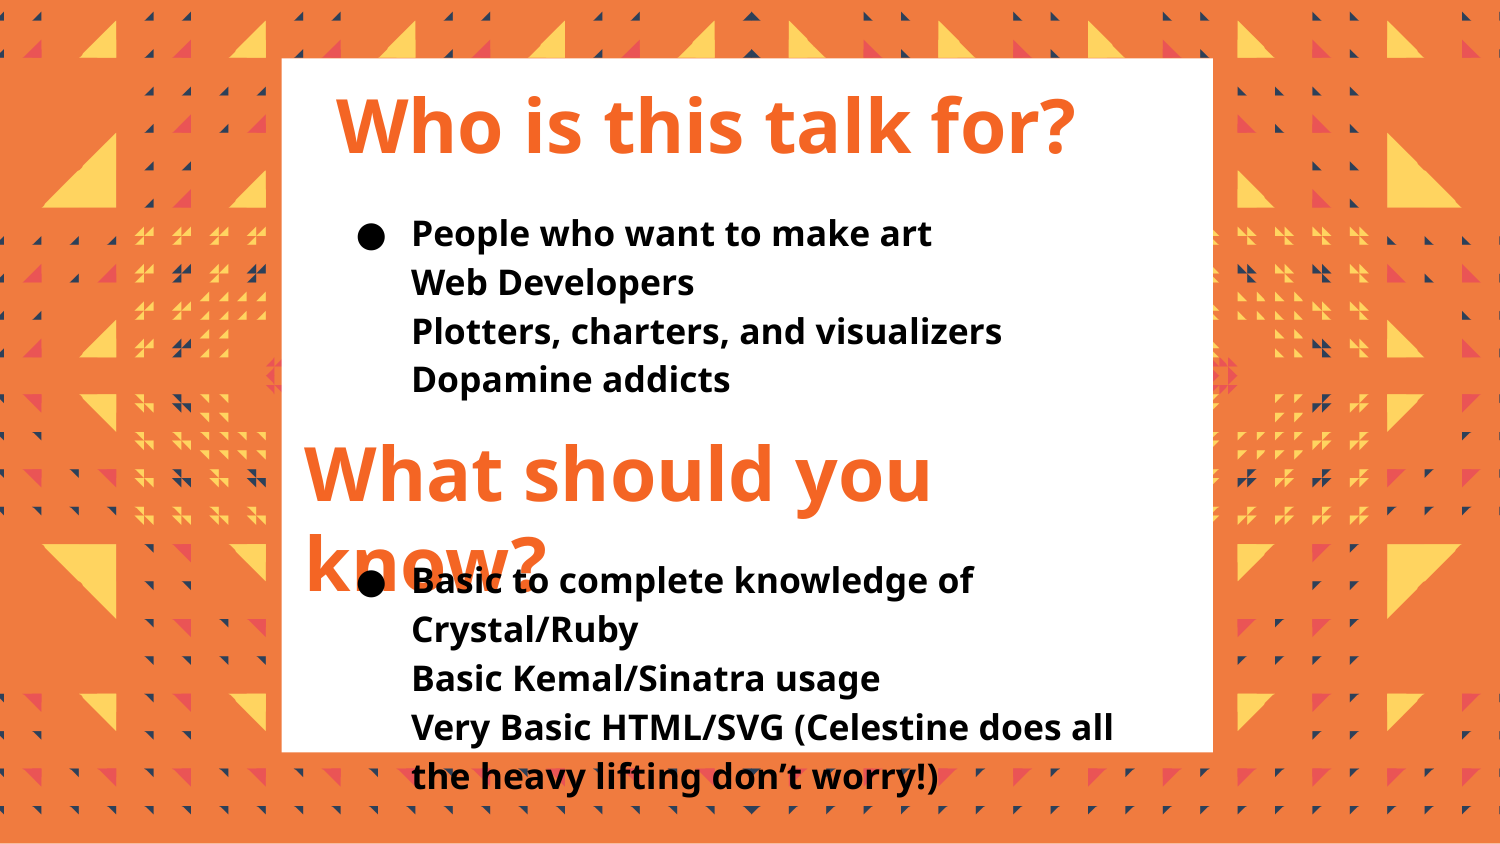

# Who is this talk for?
People who want to make art
Web Developers
Plotters, charters, and visualizers
Dopamine addicts
What should you know?
Basic to complete knowledge of Crystal/Ruby
Basic Kemal/Sinatra usage
Very Basic HTML/SVG (Celestine does all the heavy lifting don’t worry!)